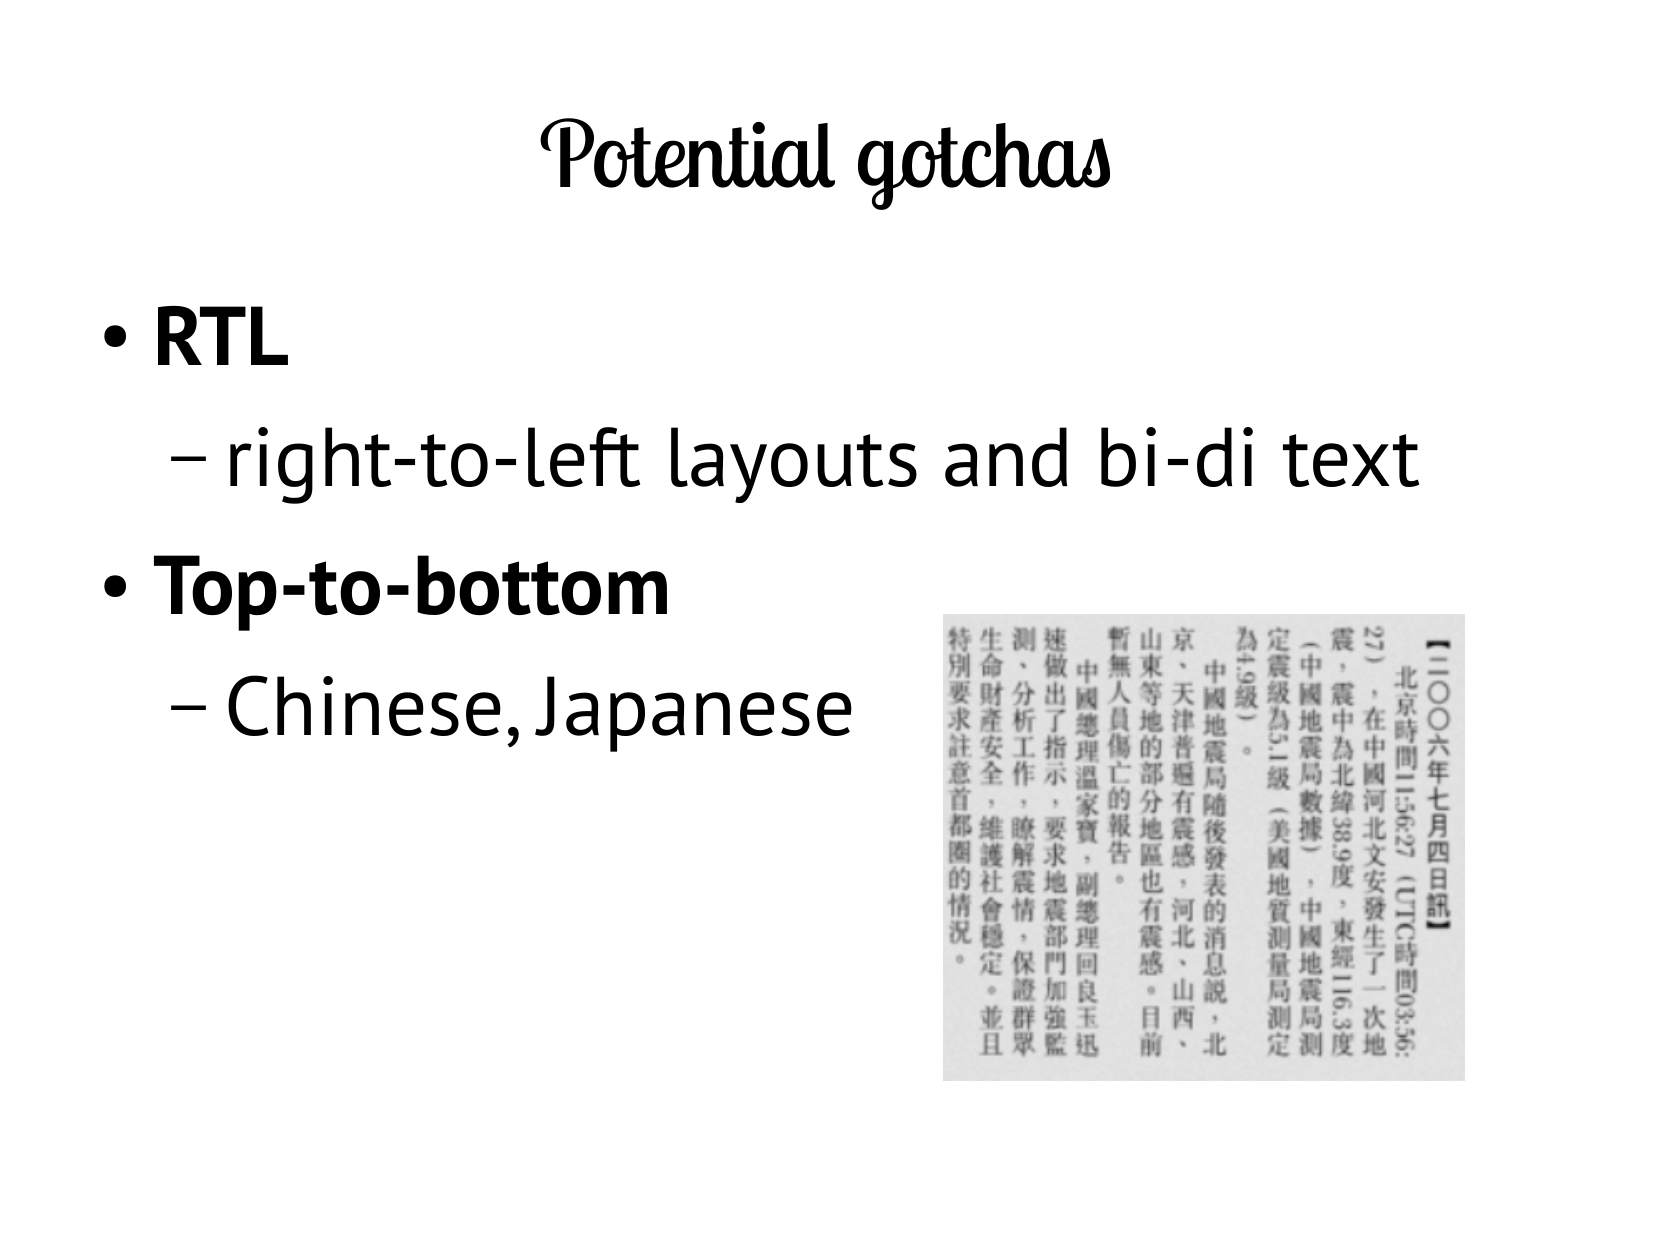

# Potential gotchas
RTL
right-to-left layouts and bi-di text
Top-to-bottom
Chinese, Japanese